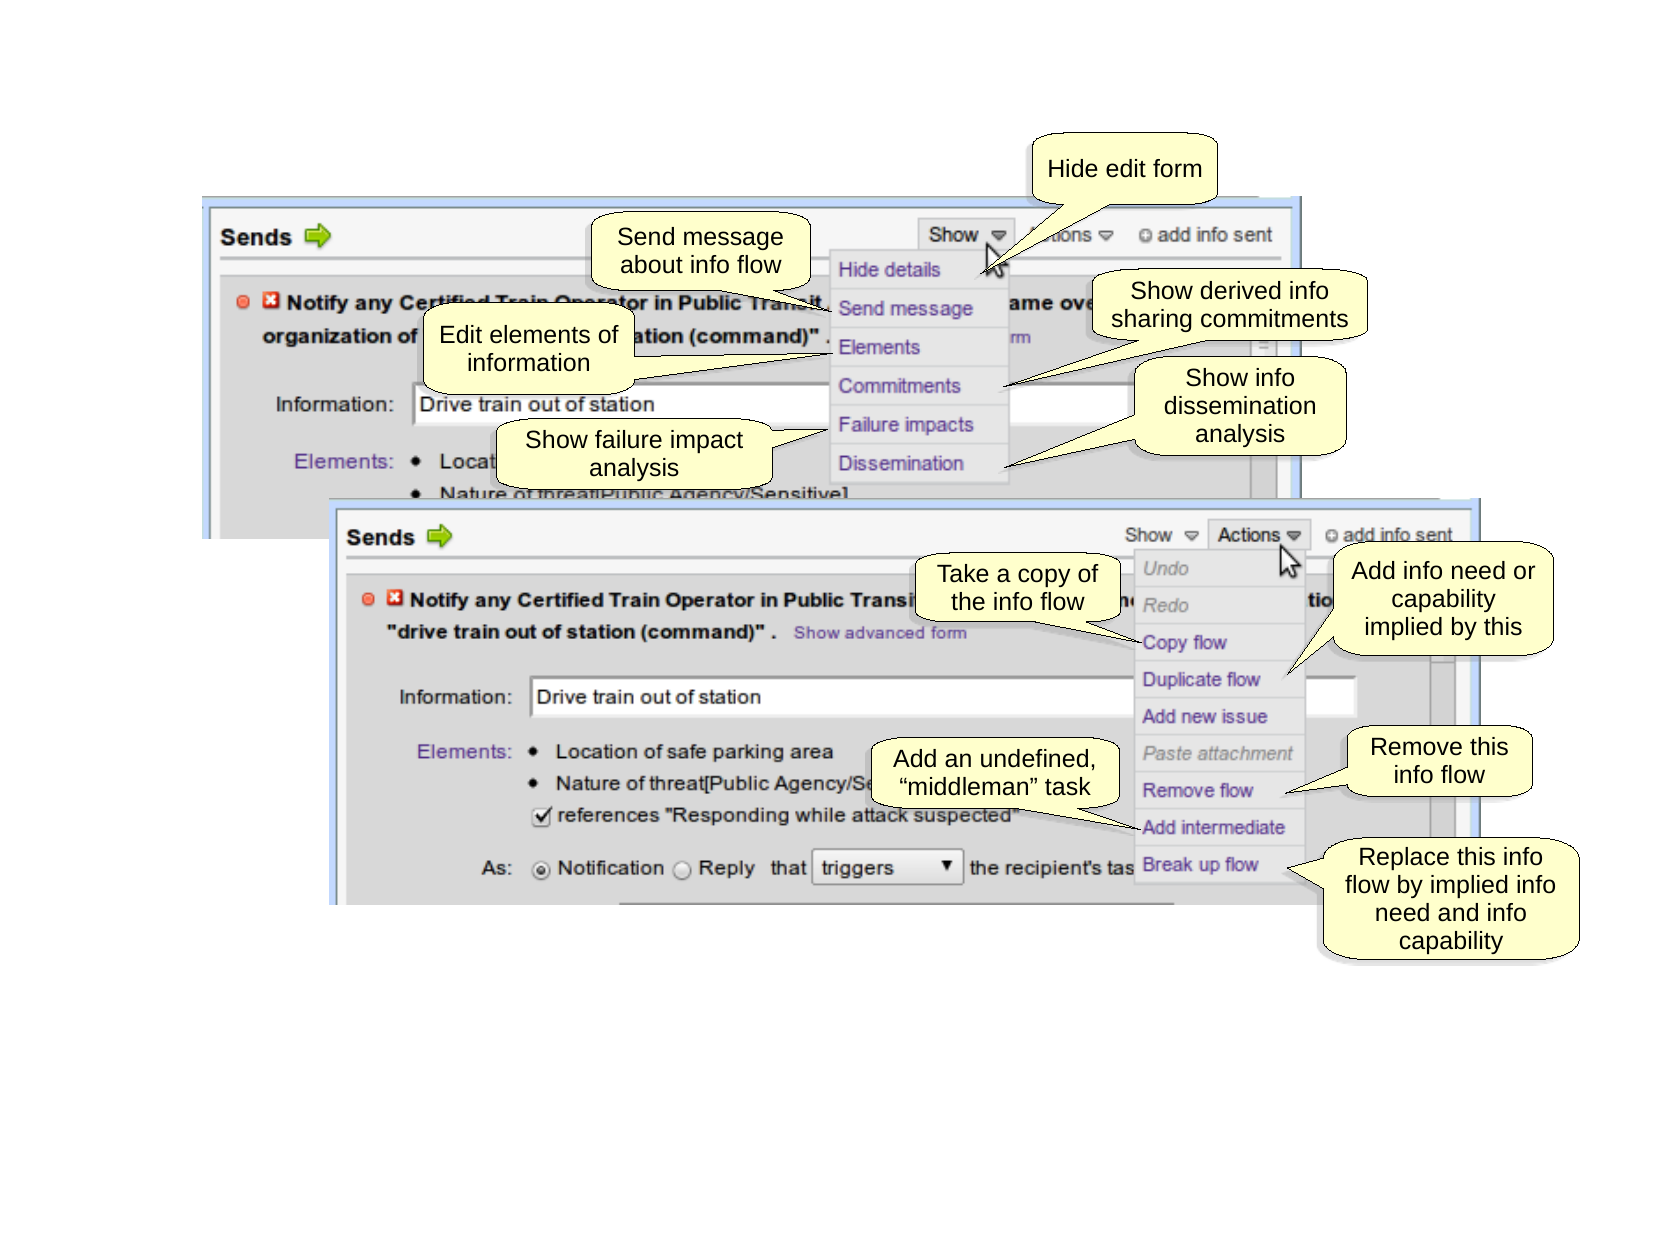

Hide edit form
Send message about info flow
Show derived info sharing commitments
Edit elements of information
Show info dissemination analysis
Show failure impact analysis
Add info need or capability implied by this
Take a copy of the info flow
Remove this info flow
Add an undefined, “middleman” task
Replace this info flow by implied info need and info capability